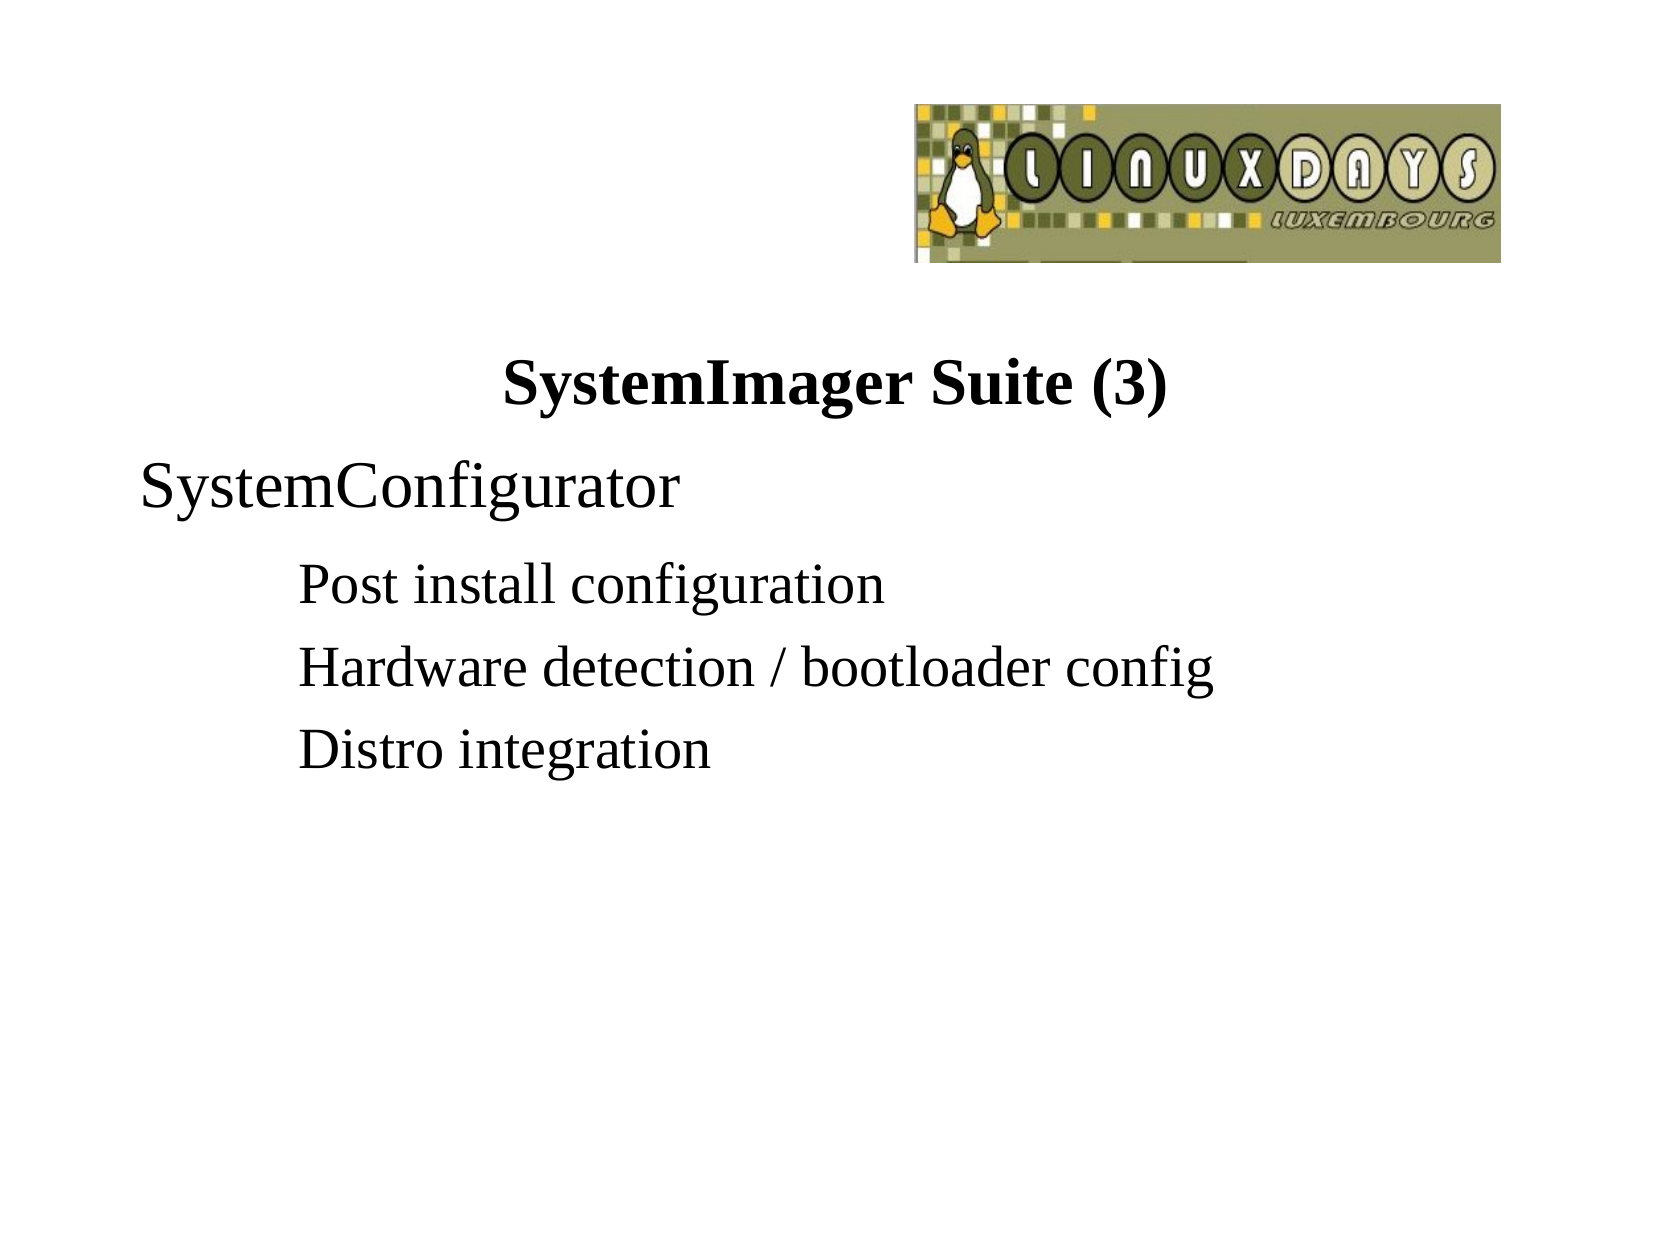

#
SystemImager Suite (3)
SystemConfigurator
Post install configuration
Hardware detection / bootloader config
Distro integration